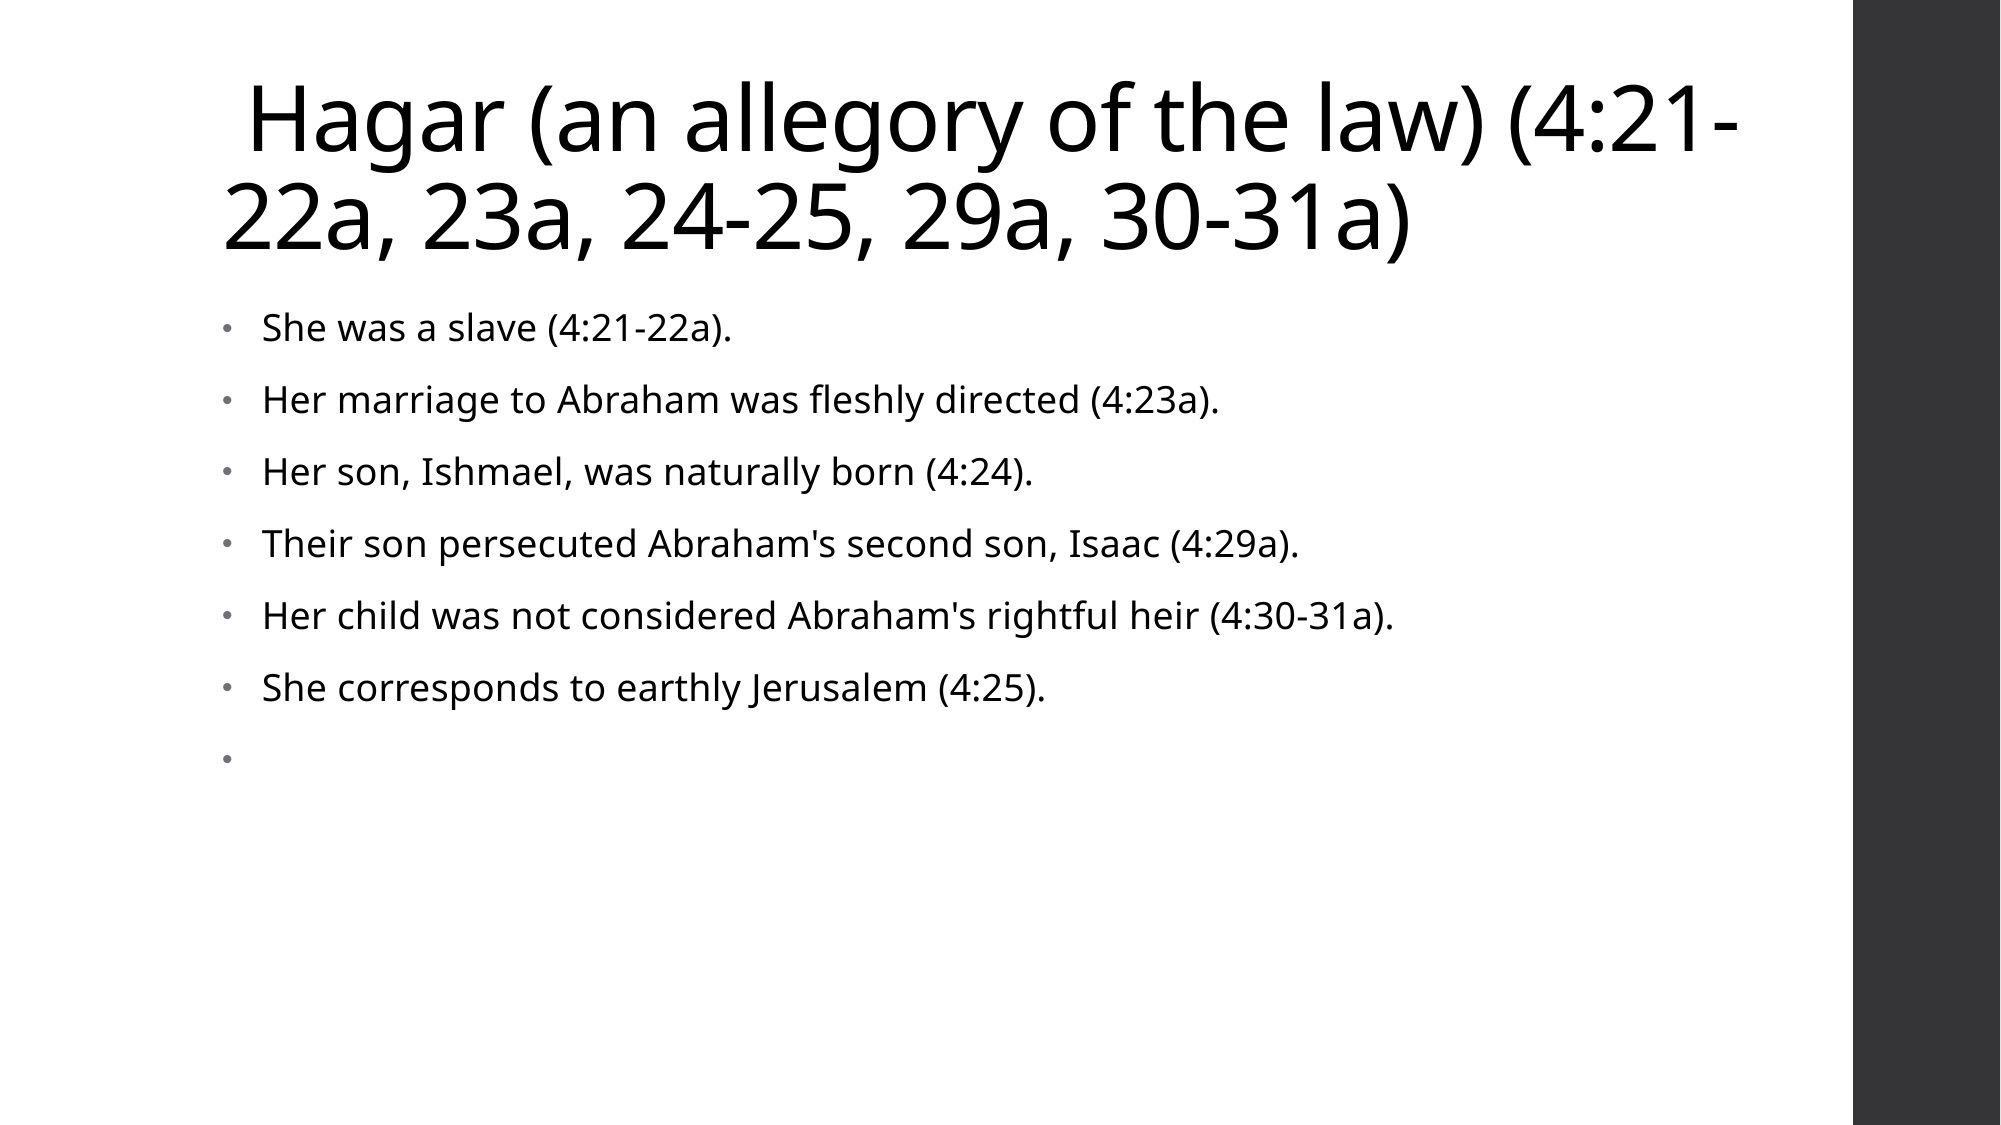

# Hagar (an allegory of the law) (4:21-22a, 23a, 24-25, 29a, 30-31a)
 She was a slave (4:21-22a).
 Her marriage to Abraham was fleshly directed (4:23a).
 Her son, Ishmael, was naturally born (4:24).
 Their son persecuted Abraham's second son, Isaac (4:29a).
 Her child was not considered Abraham's rightful heir (4:30-31a).
 She corresponds to earthly Jerusalem (4:25).